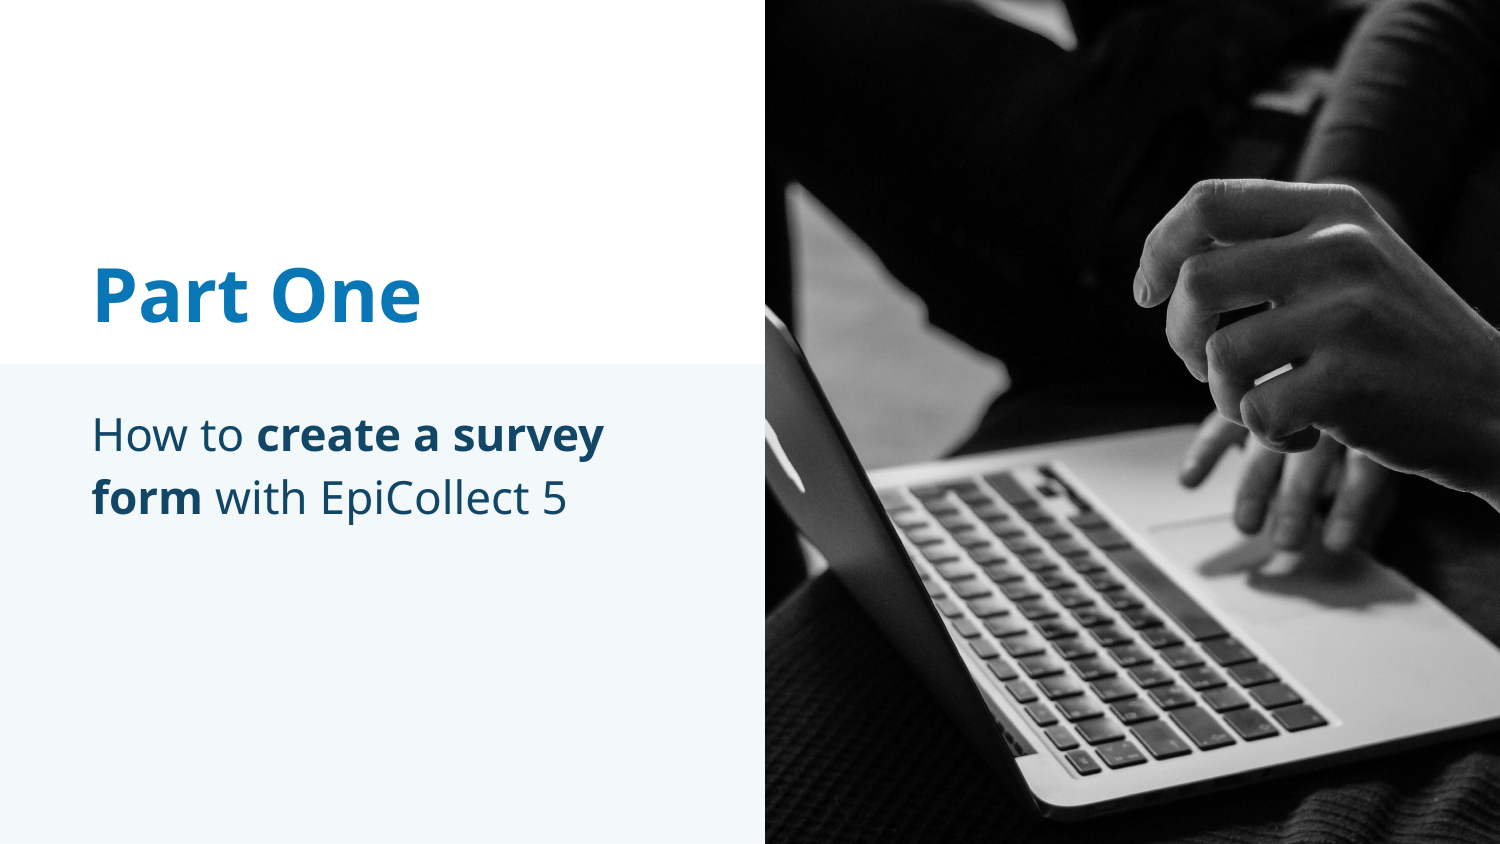

Part One
How to create a survey form with EpiCollect 5